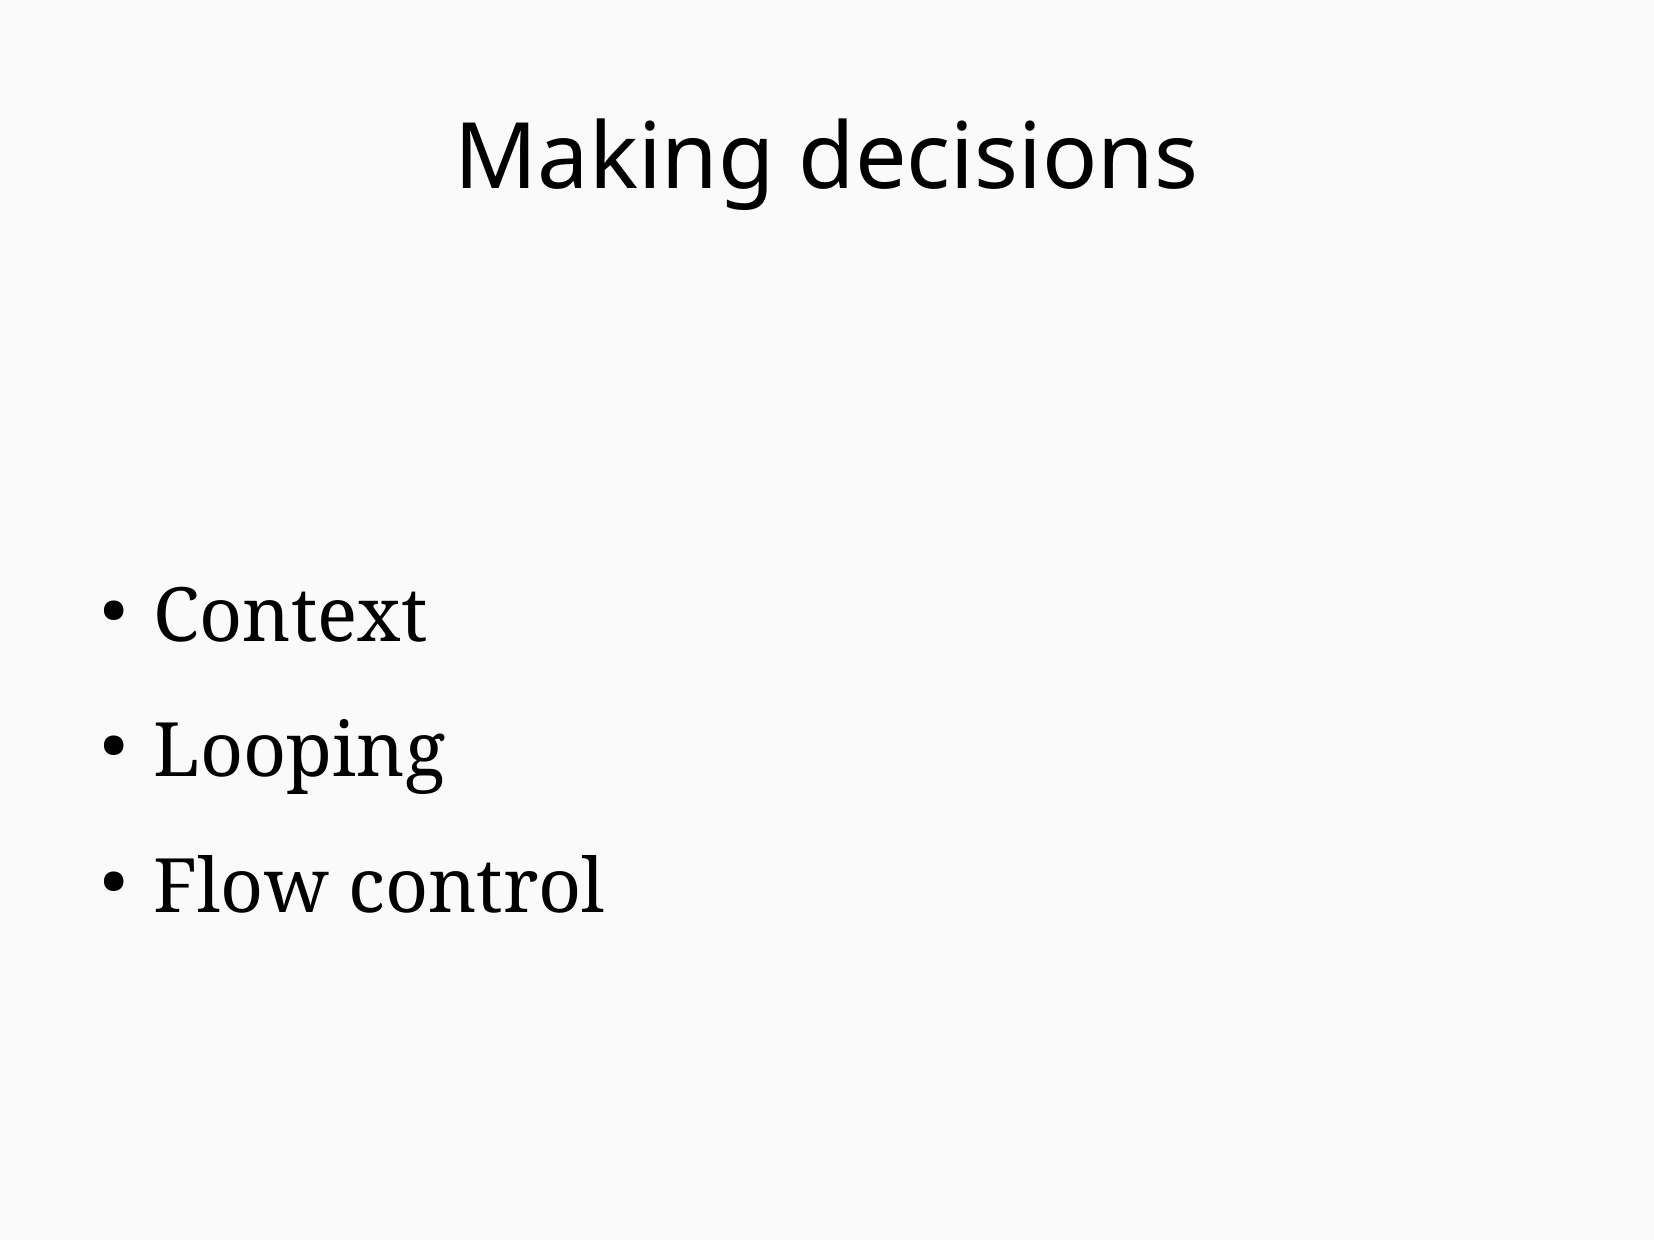

# Making decisions
Context
Looping
Flow control